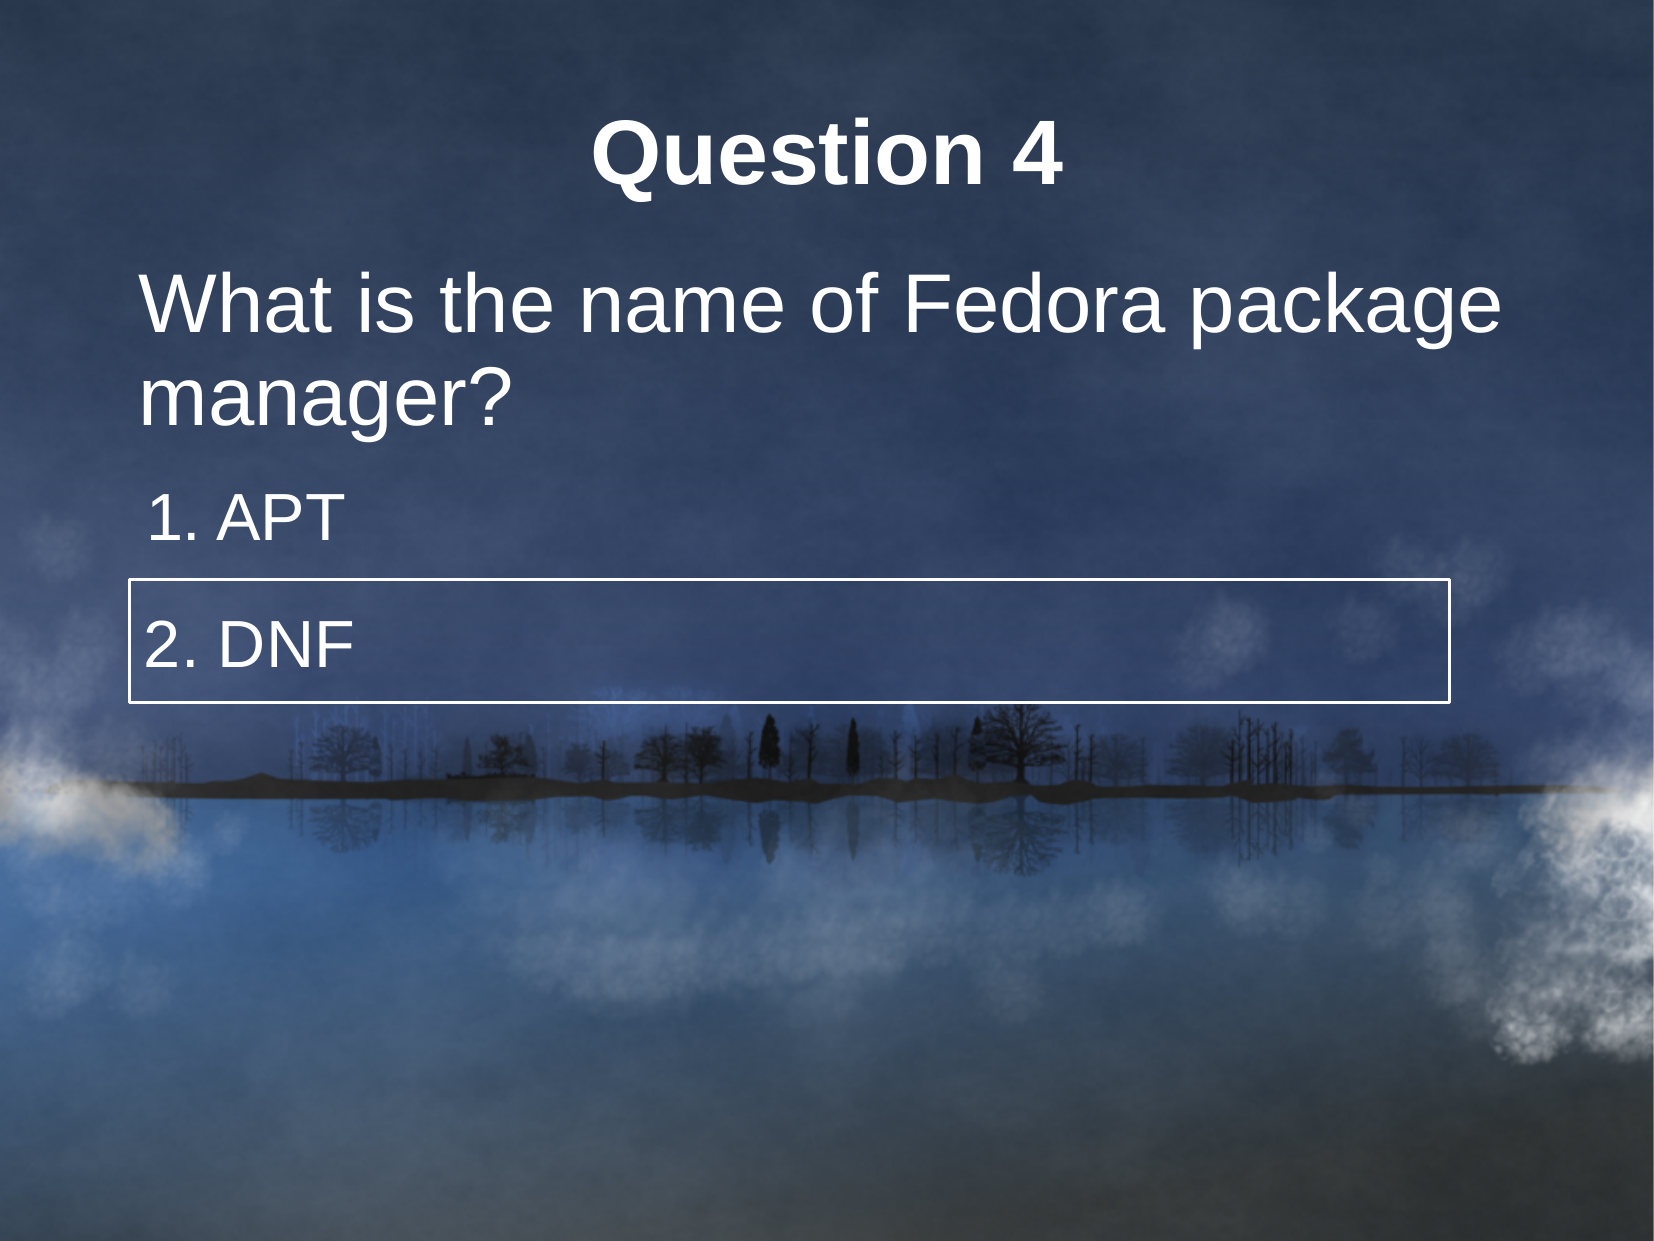

# Question 4
What is the name of Fedora package manager?
1. APT
2. DNF